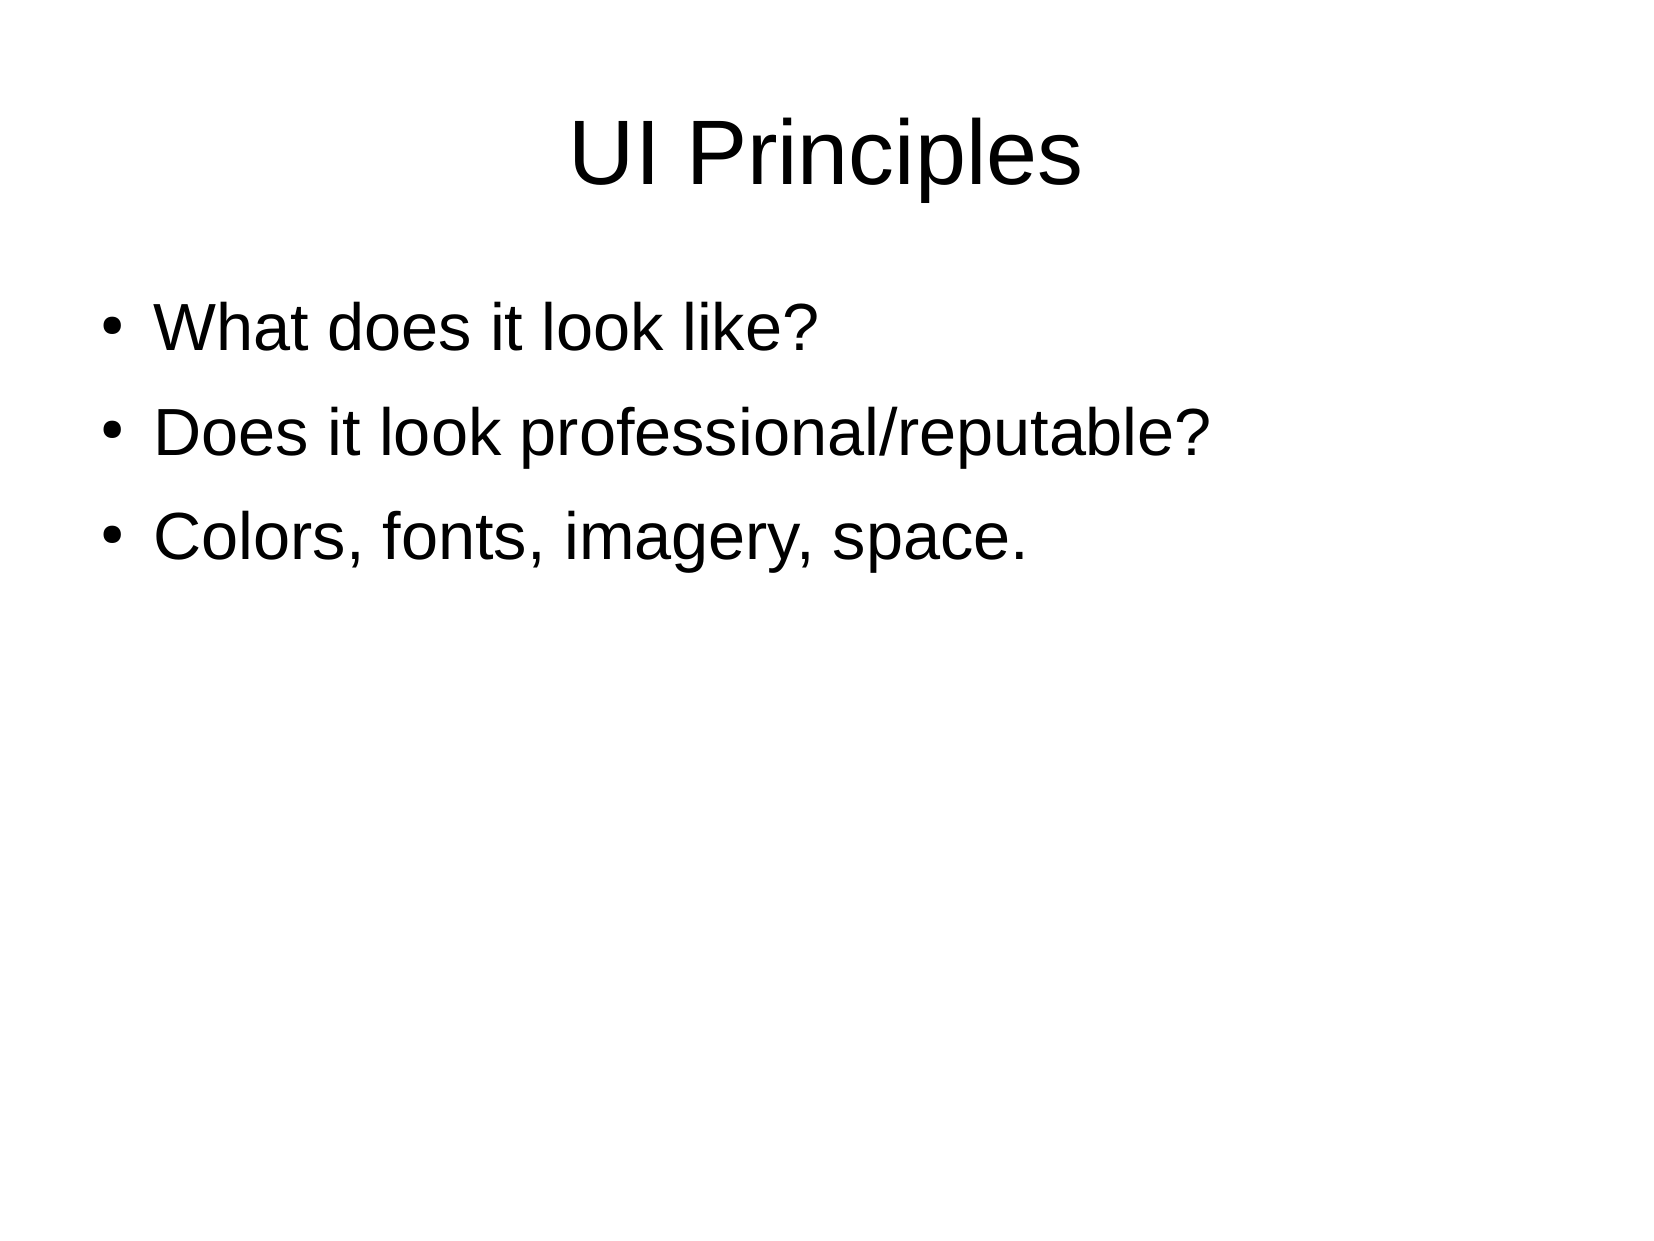

# UI Principles
What does it look like?
Does it look professional/reputable?
Colors, fonts, imagery, space.